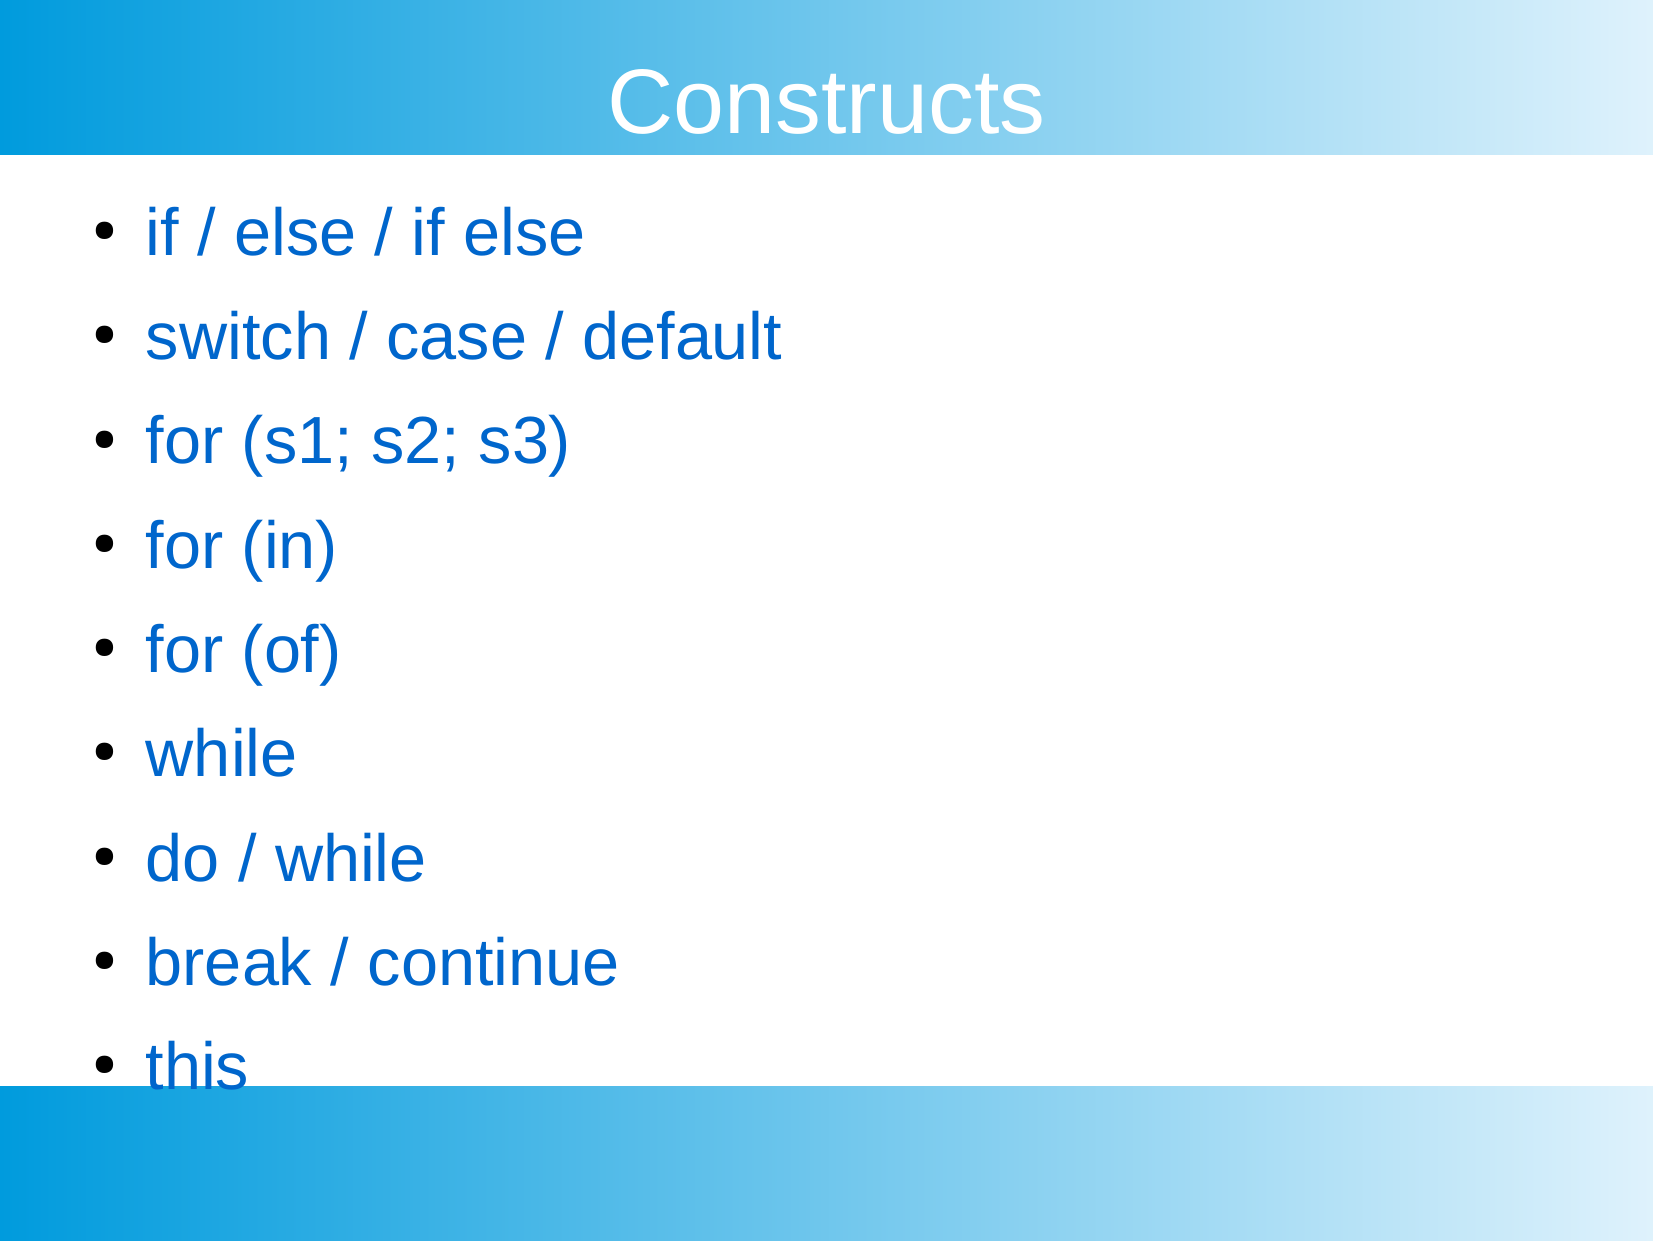

# Constructs
if / else / if else
switch / case / default
for (s1; s2; s3)
for (in)
for (of)
while
do / while
break / continue
this